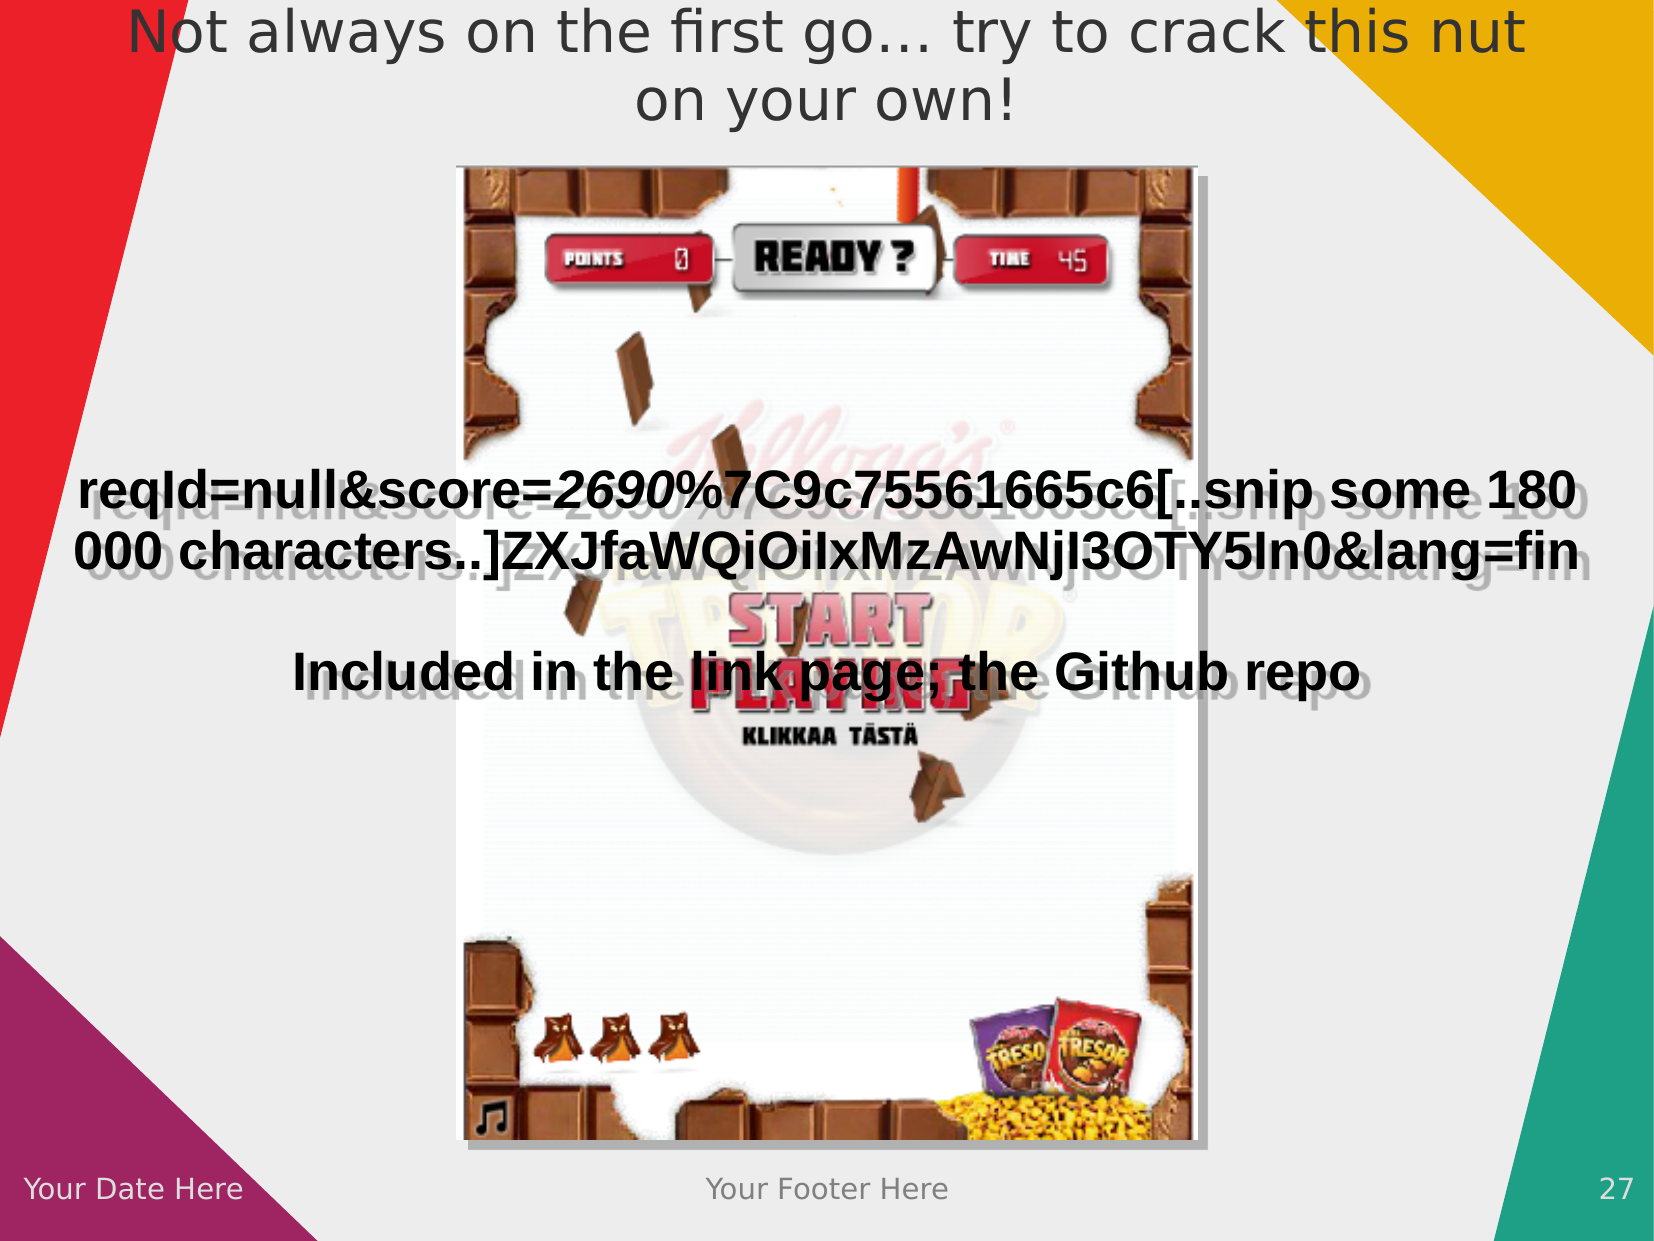

# Not always on the first go… try to crack this nut on your own!
reqId=null&score=2690%7C9c75561665c6[..snip some 180 000 characters..]ZXJfaWQiOiIxMzAwNjI3OTY5In0&lang=fin
Included in the link page; the Github repo
Your Date Here
Your Footer Here
27